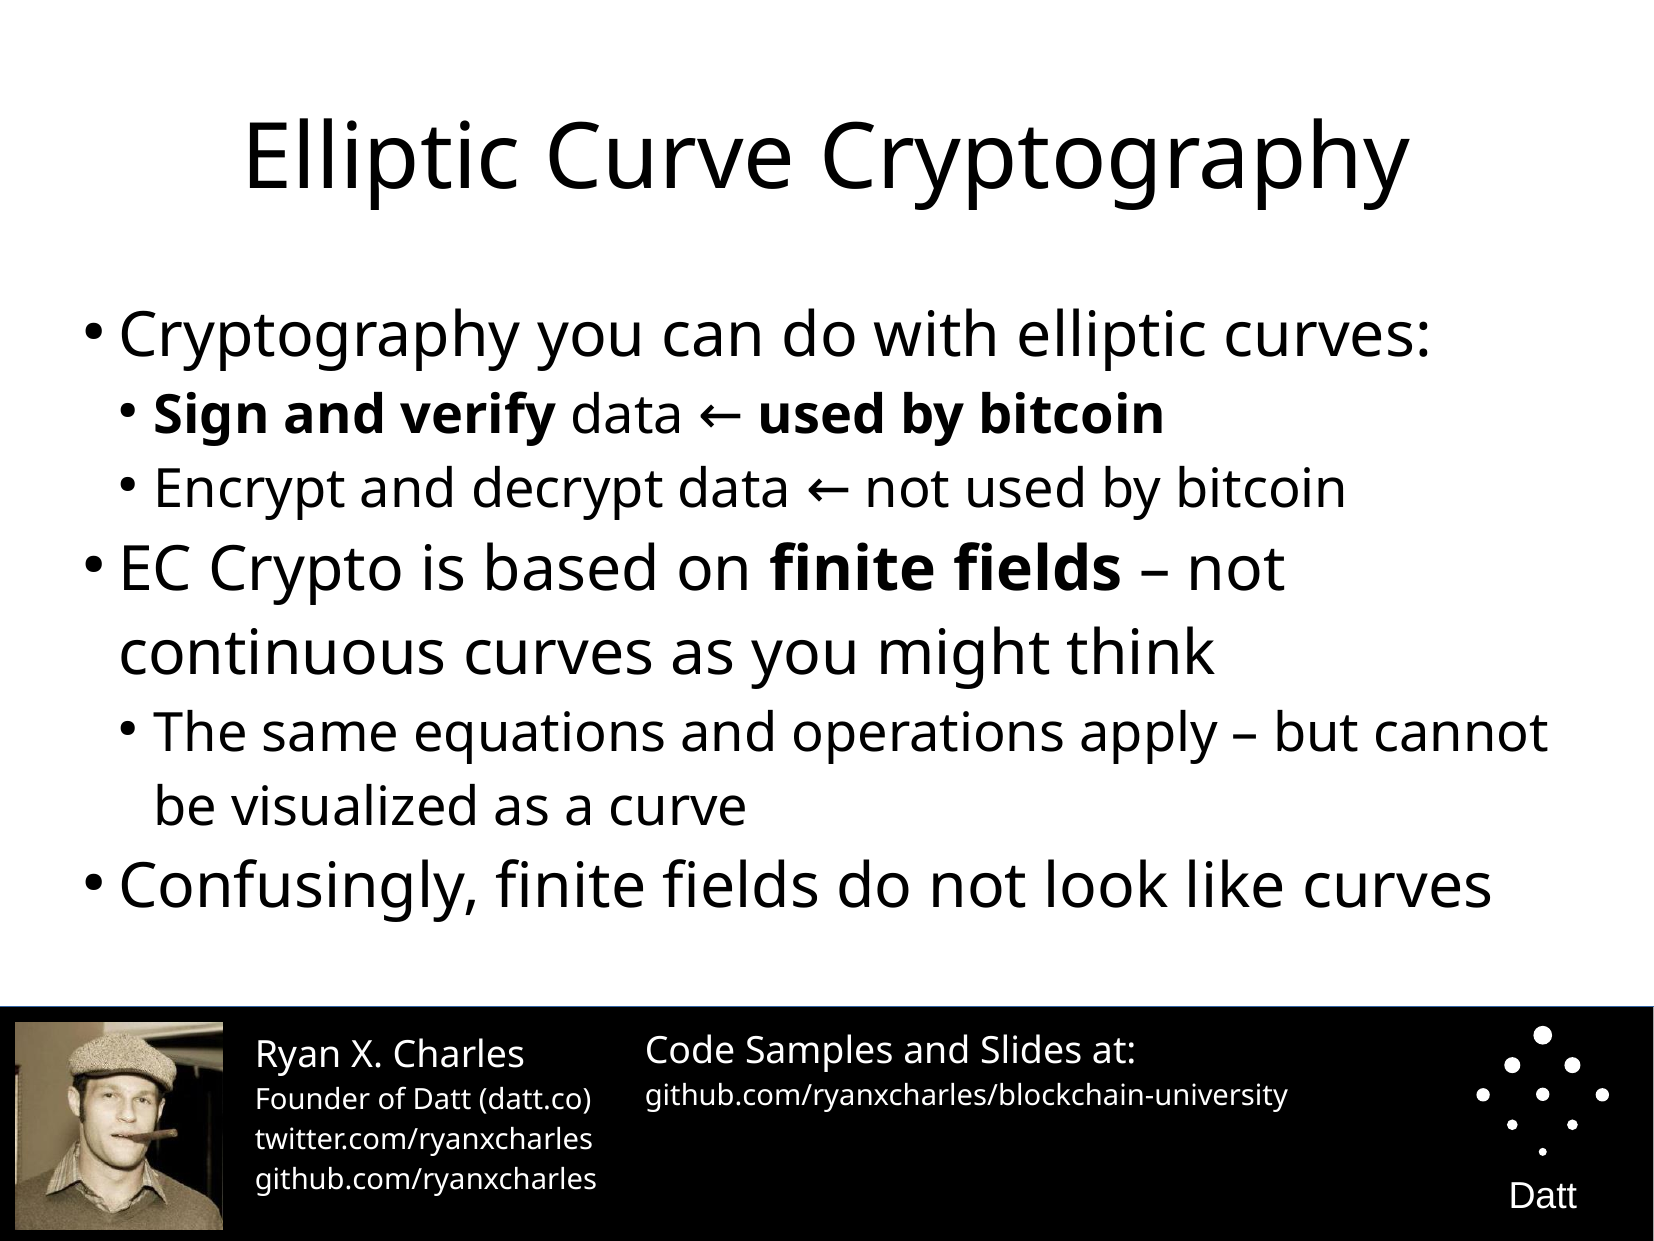

Elliptic Curve Cryptography
# Cryptography you can do with elliptic curves:
Sign and verify data ← used by bitcoin
Encrypt and decrypt data ← not used by bitcoin
EC Crypto is based on finite fields – not continuous curves as you might think
The same equations and operations apply – but cannot be visualized as a curve
Confusingly, finite fields do not look like curves
Code Samples and Slides at:
github.com/ryanxcharles/blockchain-university
Ryan X. Charles
Founder of Datt (datt.co)
twitter.com/ryanxcharles
github.com/ryanxcharles
Datt